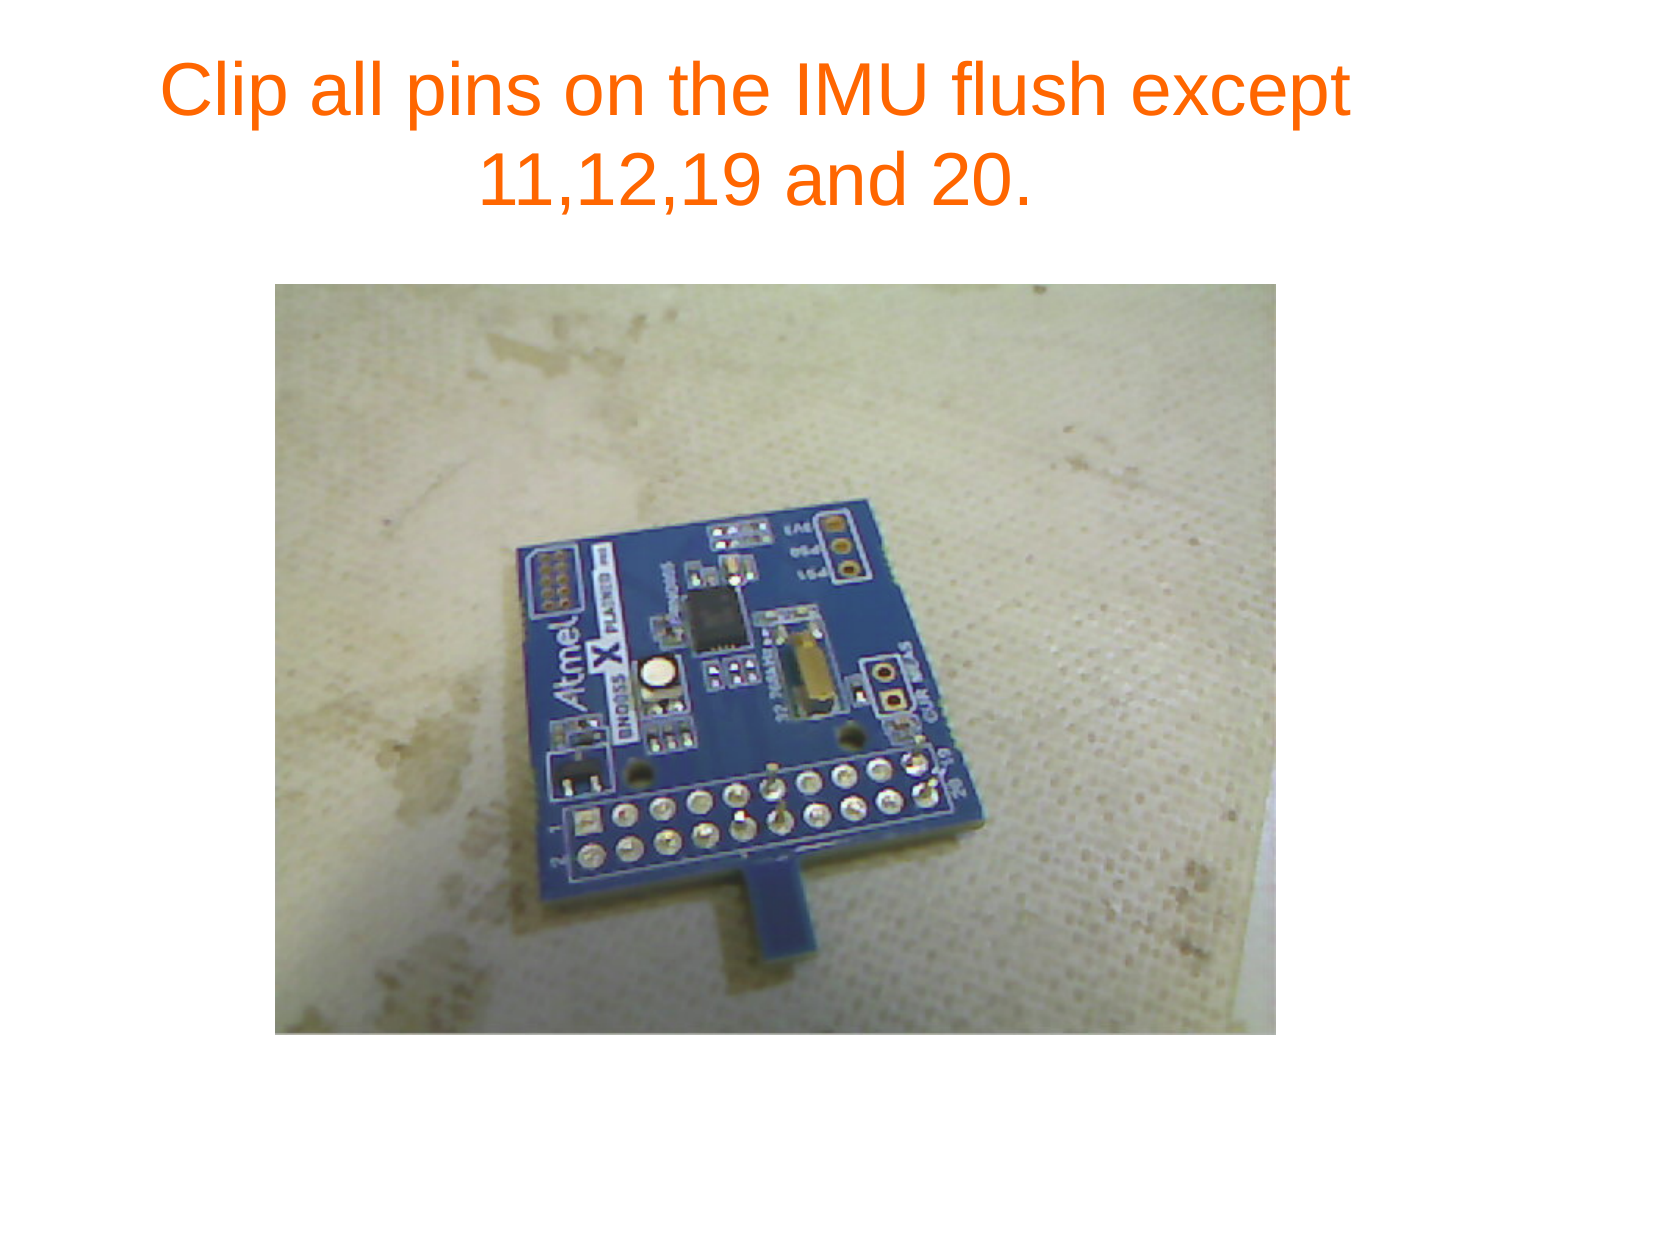

# Clip all pins on the IMU flush except 11,12,19 and 20.